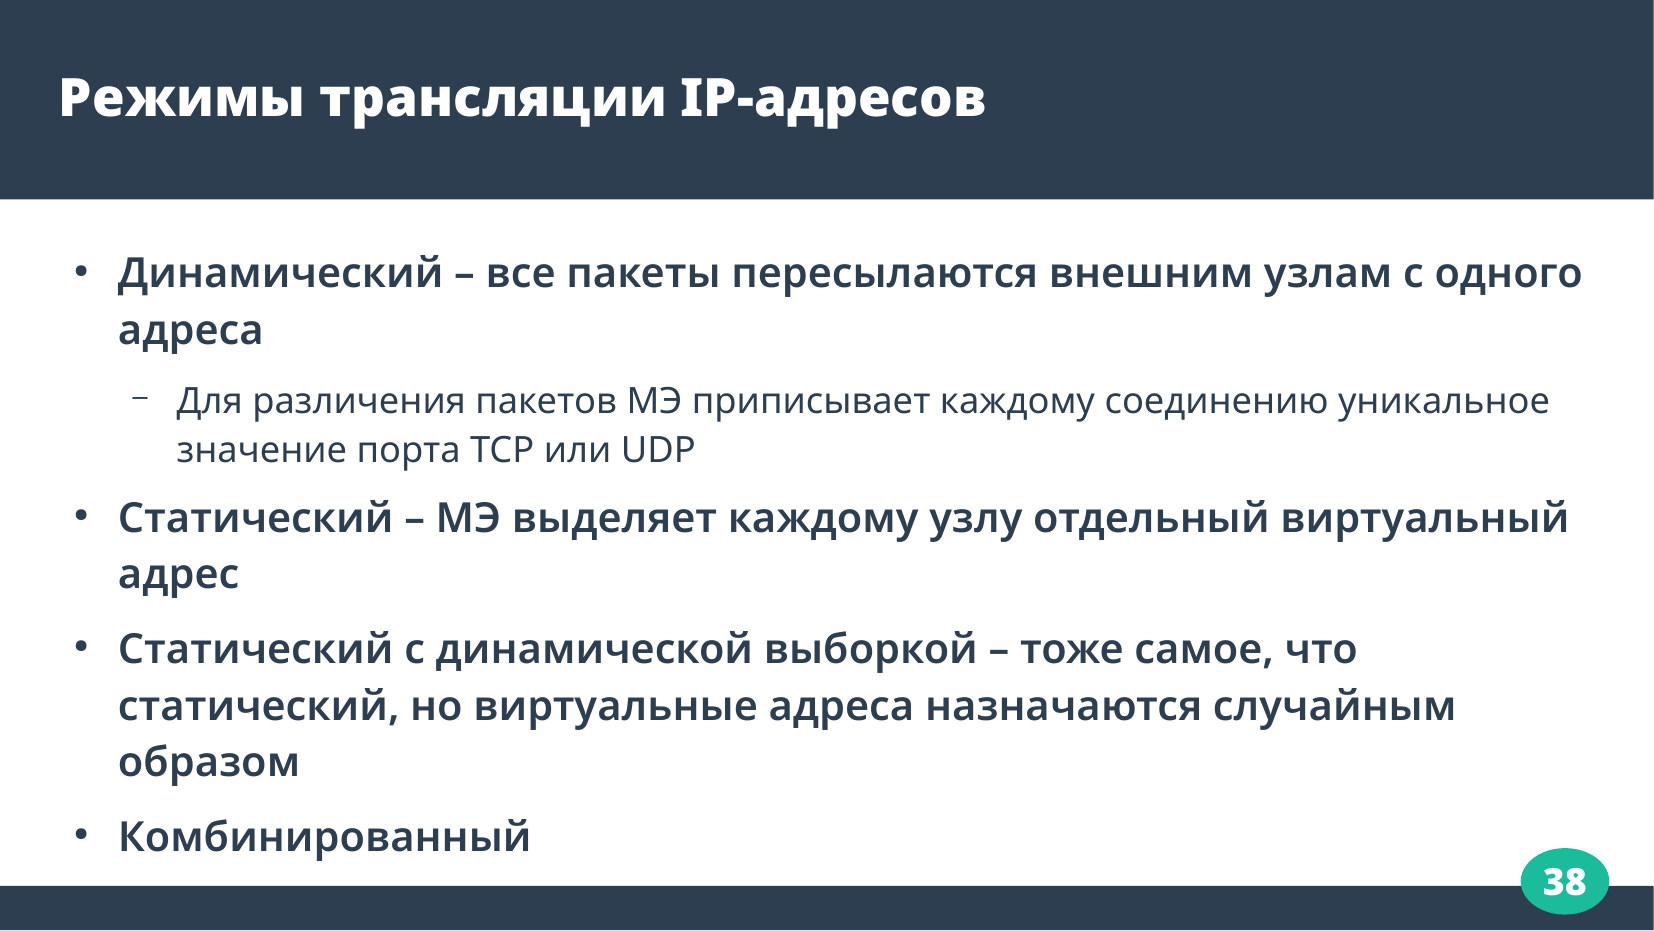

# Режимы трансляции IP-адресов
Динамический – все пакеты пересылаются внешним узлам с одного адреса
Для различения пакетов МЭ приписывает каждому соединению уникальное значение порта TCP или UDP
Статический – МЭ выделяет каждому узлу отдельный виртуальный адрес
Статический с динамической выборкой – тоже самое, что статический, но виртуальные адреса назначаются случайным образом
Комбинированный
38